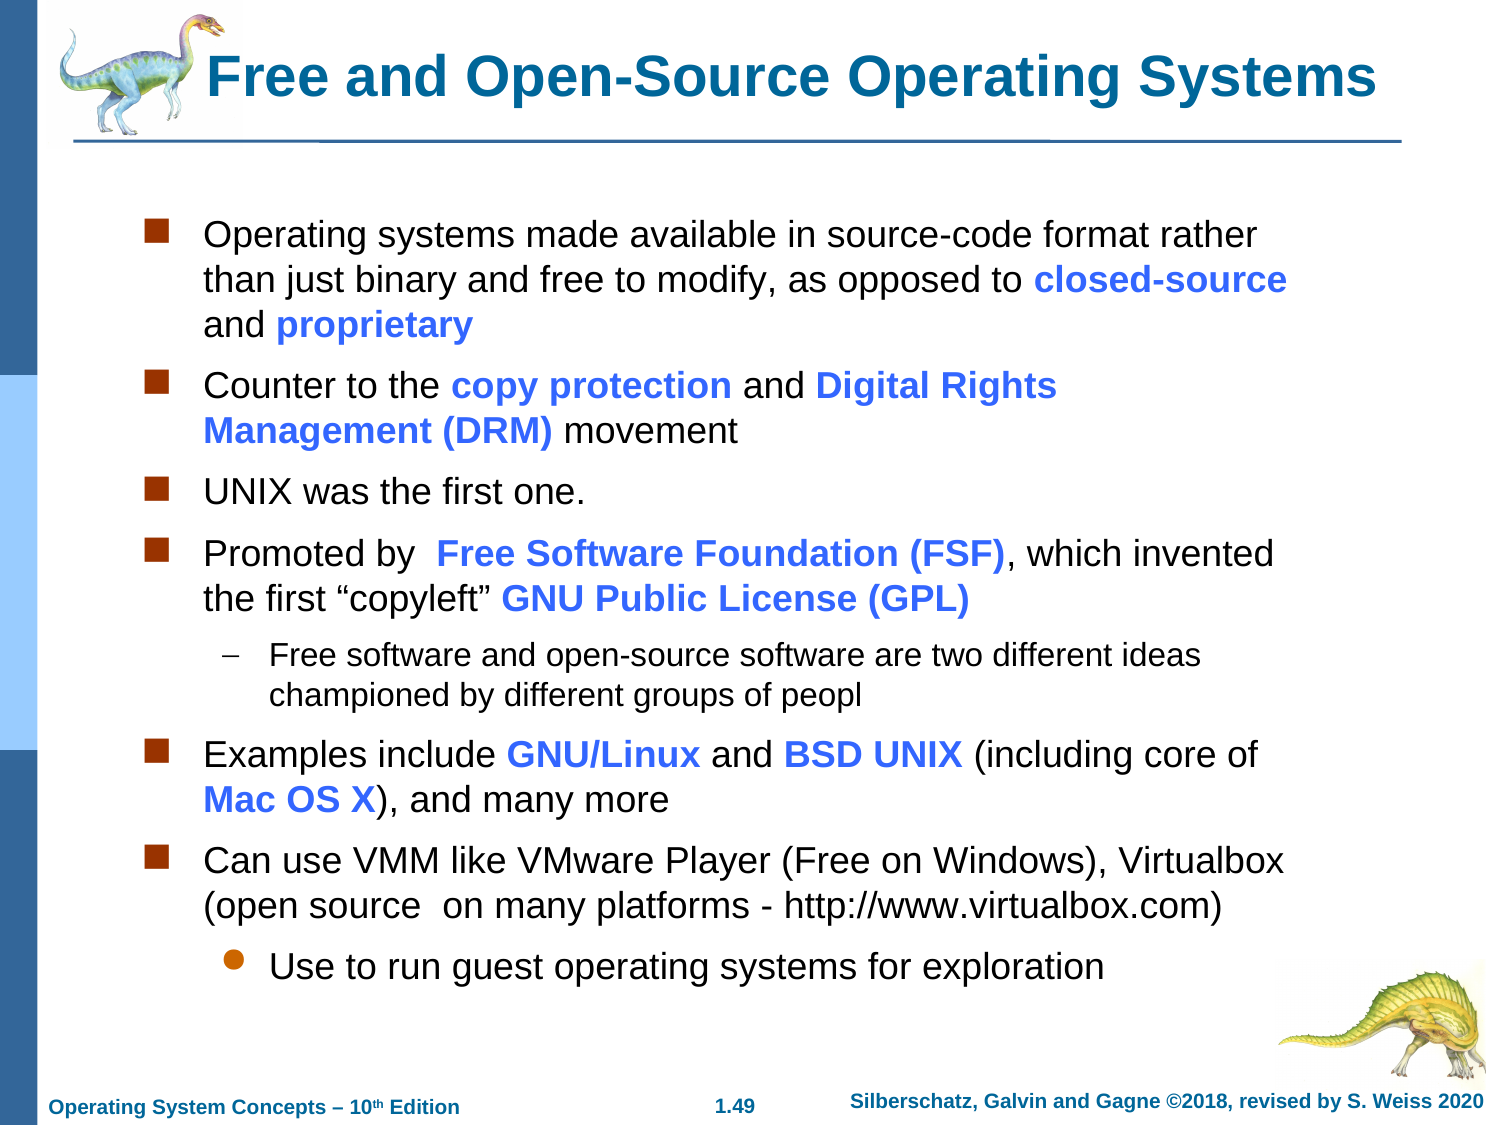

Free and Open-Source Operating Systems
Operating systems made available in source-code format rather than just binary and free to modify, as opposed to closed-source and proprietary
Counter to the copy protection and Digital Rights Management (DRM) movement
UNIX was the first one.
Promoted by Free Software Foundation (FSF), which invented the first “copyleft” GNU Public License (GPL)
Free software and open-source software are two different ideas championed by different groups of peopl
Examples include GNU/Linux and BSD UNIX (including core of Mac OS X), and many more
Can use VMM like VMware Player (Free on Windows), Virtualbox (open source on many platforms - http://www.virtualbox.com)
Use to run guest operating systems for exploration